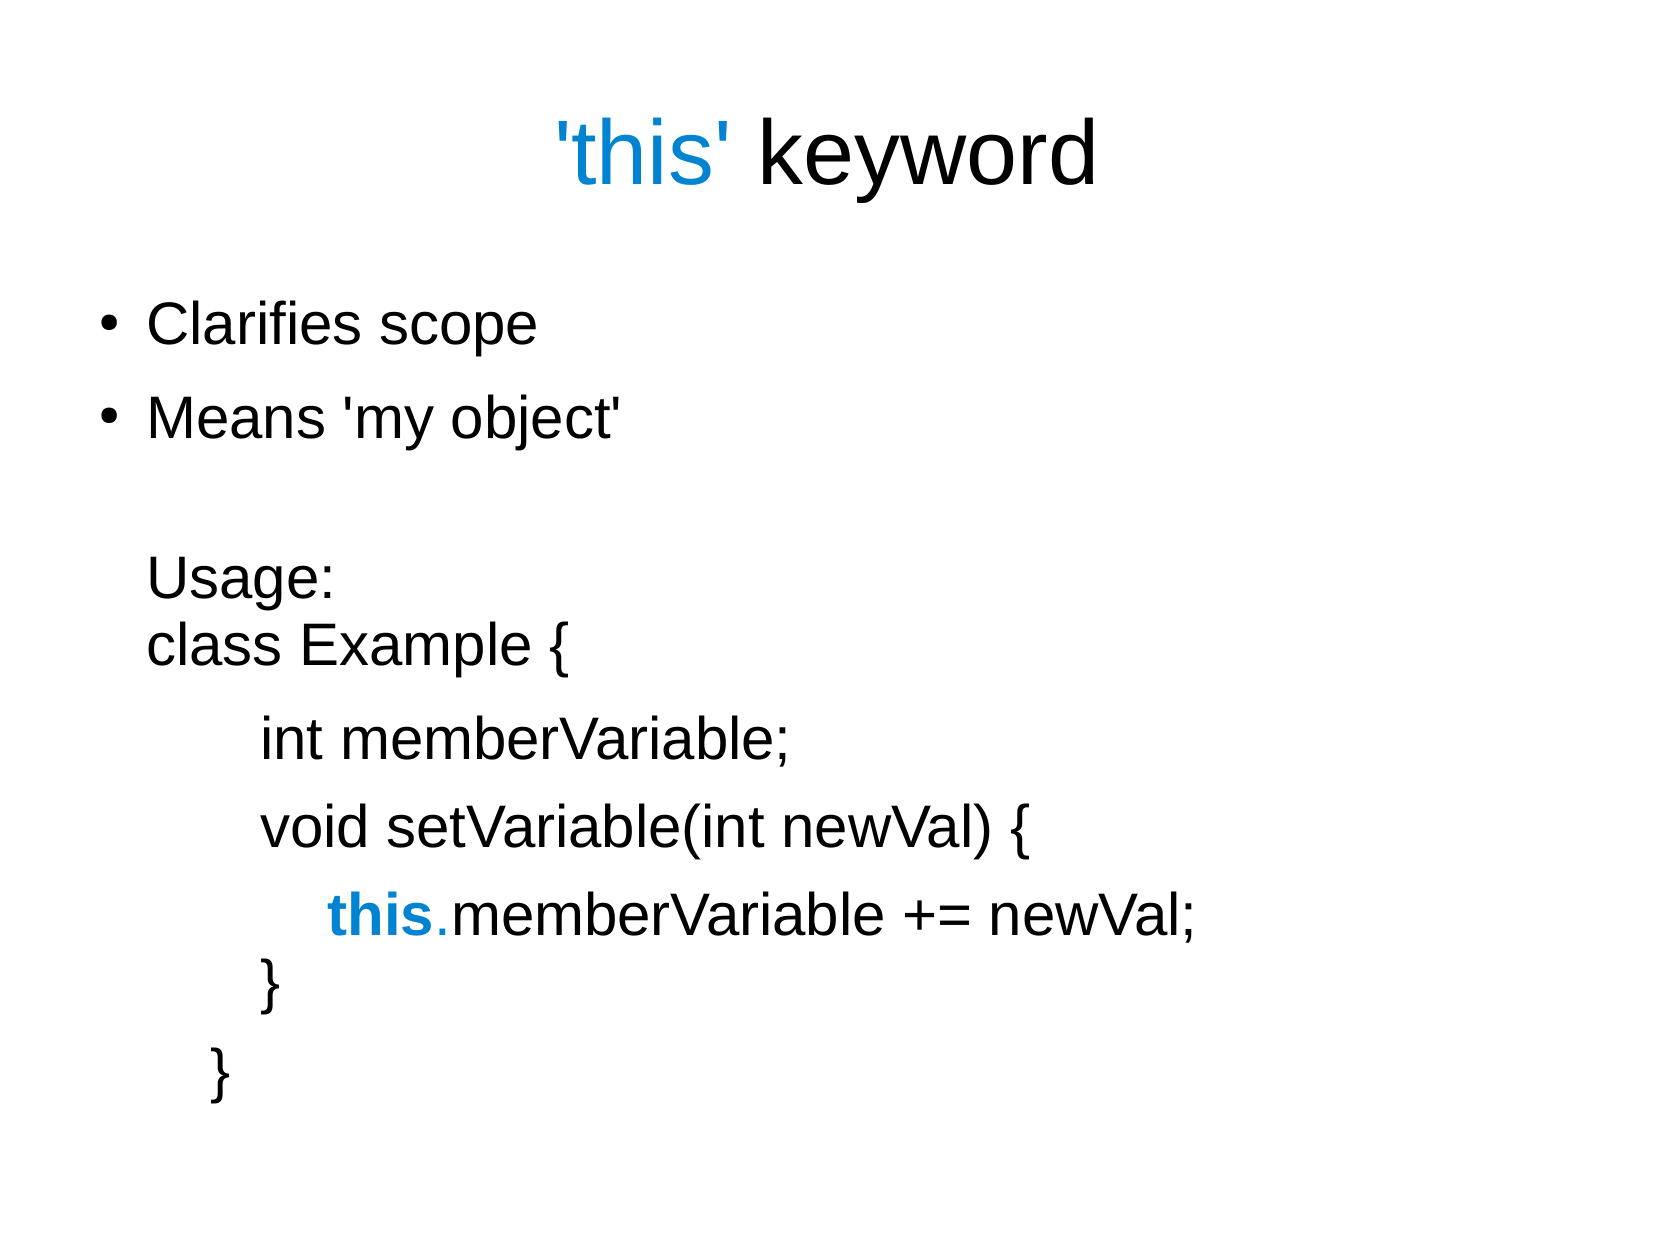

# 'this' keyword
Clarifies scope
Means 'my object'
Usage:
class Example {
 int memberVariable;
 void setVariable(int newVal) {
 this.memberVariable += newVal;
 }
}